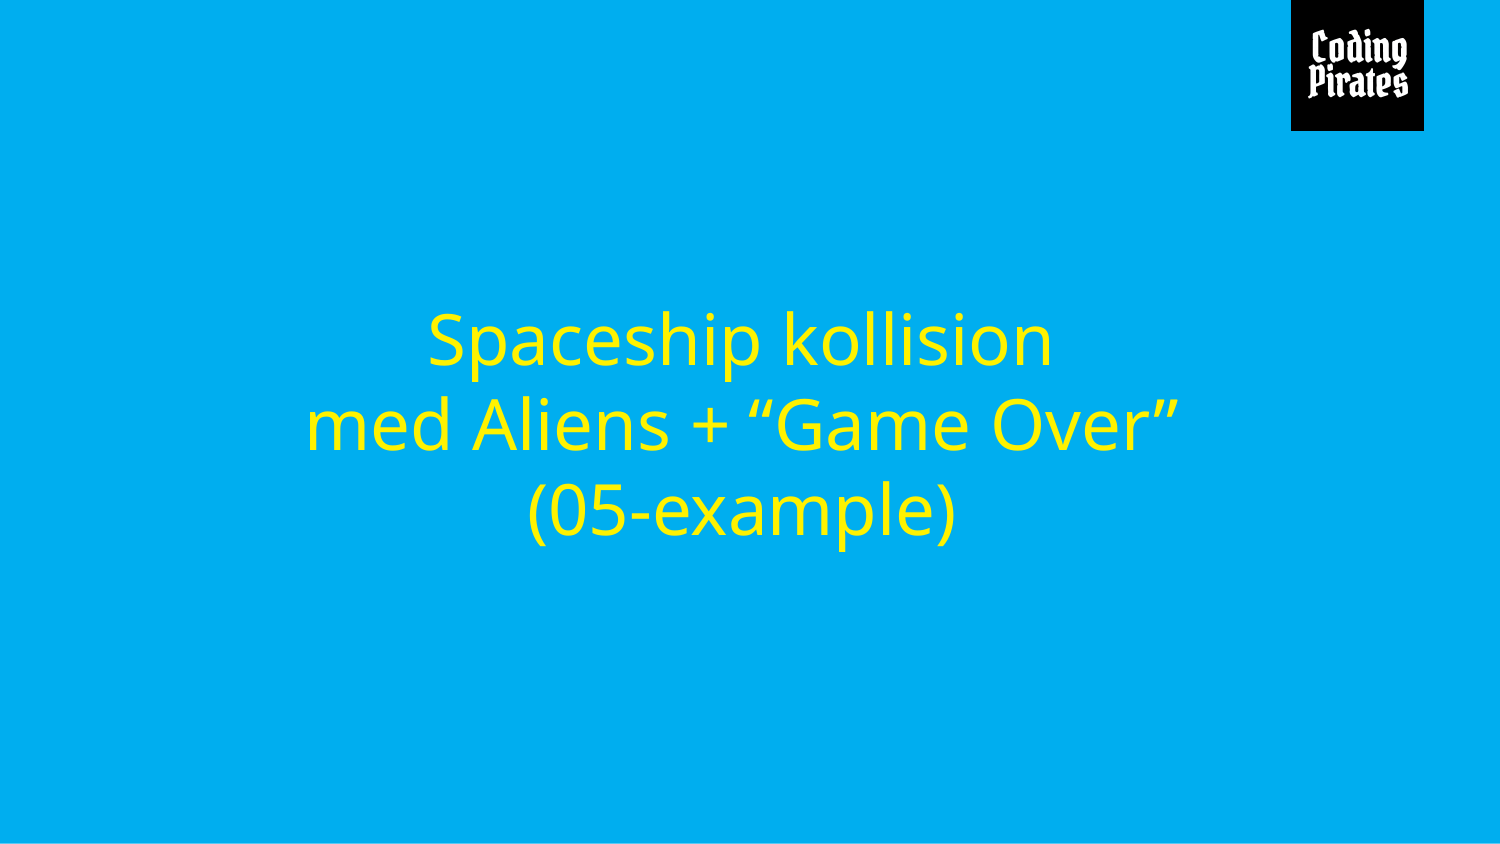

# Spaceship kollision med Aliens + “Game Over” (05-example)